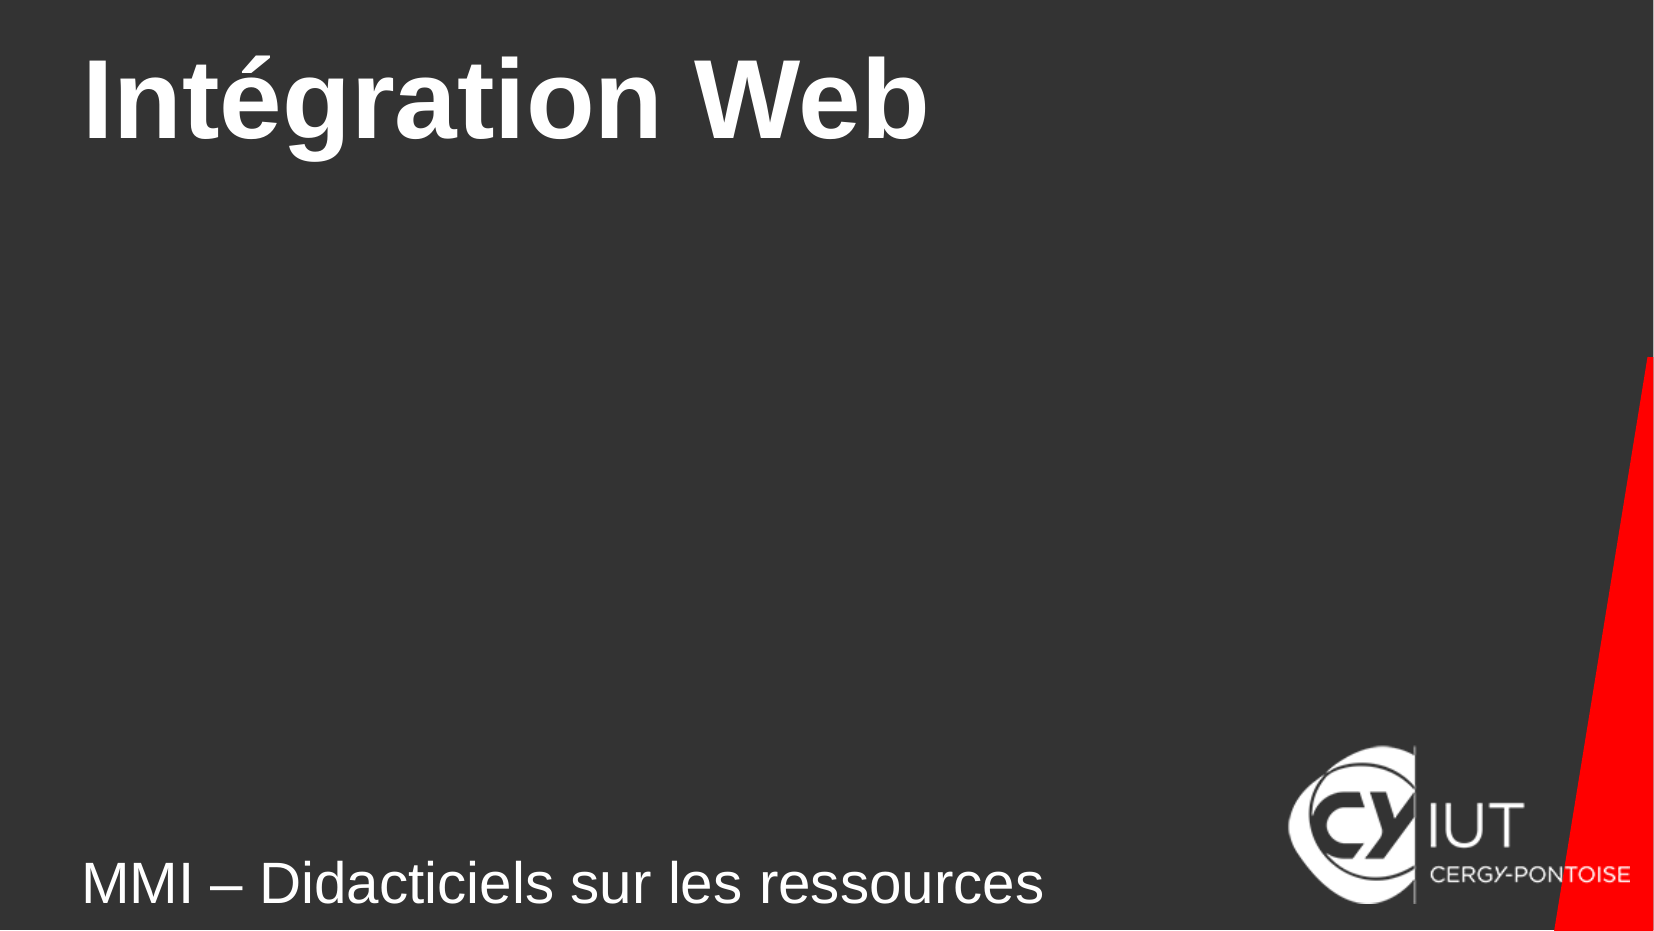

# Intégration Web
MMI – Didacticiels sur les ressources